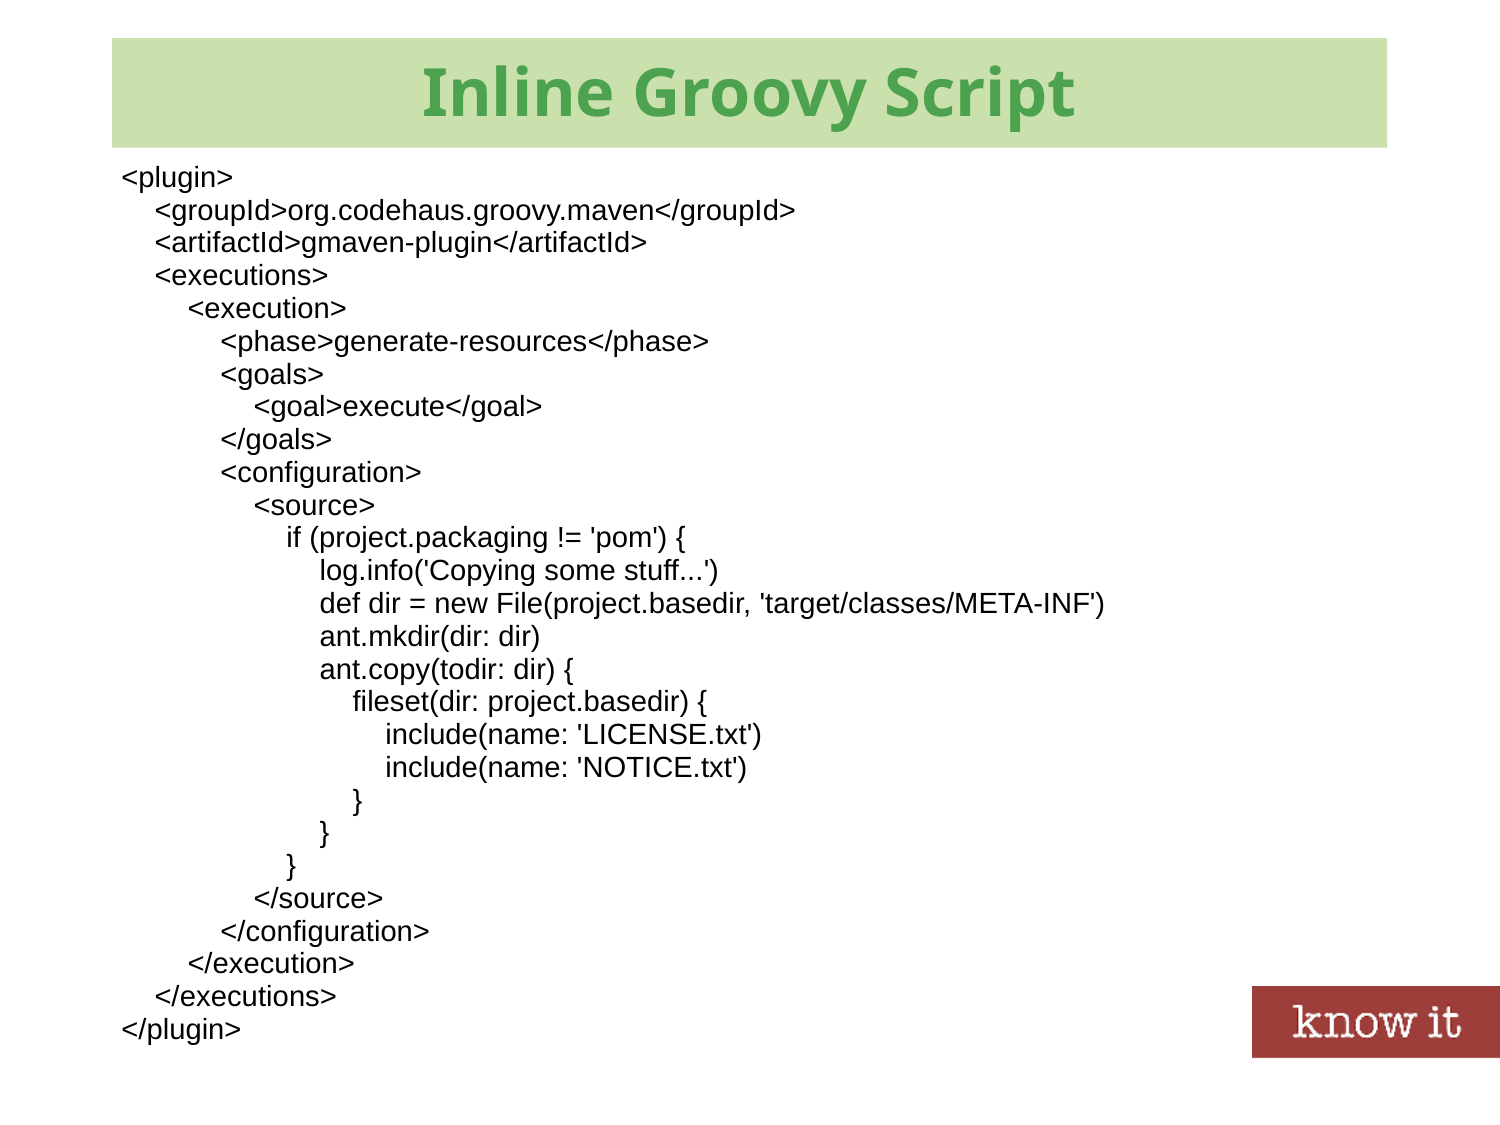

Inline Groovy Script
<plugin>
 <groupId>org.codehaus.groovy.maven</groupId>
 <artifactId>gmaven-plugin</artifactId>
 <executions>
 <execution>
 <phase>generate-resources</phase>
 <goals>
 <goal>execute</goal>
 </goals>
 <configuration>
 <source>
 if (project.packaging != 'pom') {
 log.info('Copying some stuff...')
 def dir = new File(project.basedir, 'target/classes/META-INF')
 ant.mkdir(dir: dir)
 ant.copy(todir: dir) {
 fileset(dir: project.basedir) {
 include(name: 'LICENSE.txt')
 include(name: 'NOTICE.txt')
 }
 }
 }
 </source>
 </configuration>
 </execution>
 </executions>
</plugin>